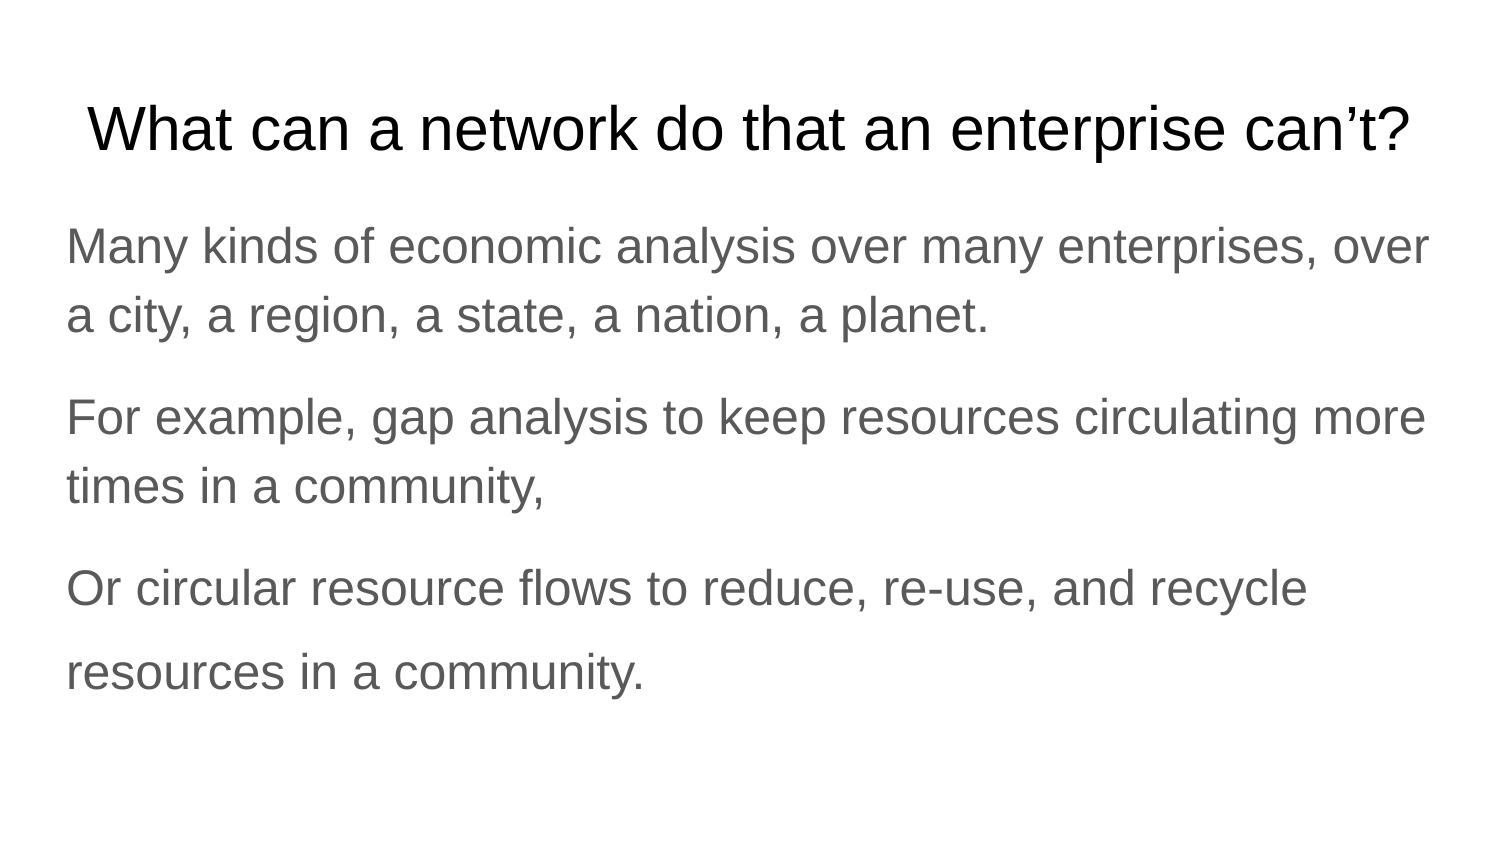

# What can a network do that an enterprise can’t?
Many kinds of economic analysis over many enterprises, over a city, a region, a state, a nation, a planet.
For example, gap analysis to keep resources circulating more times in a community,
Or circular resource flows to reduce, re-use, and recycle resources in a community.